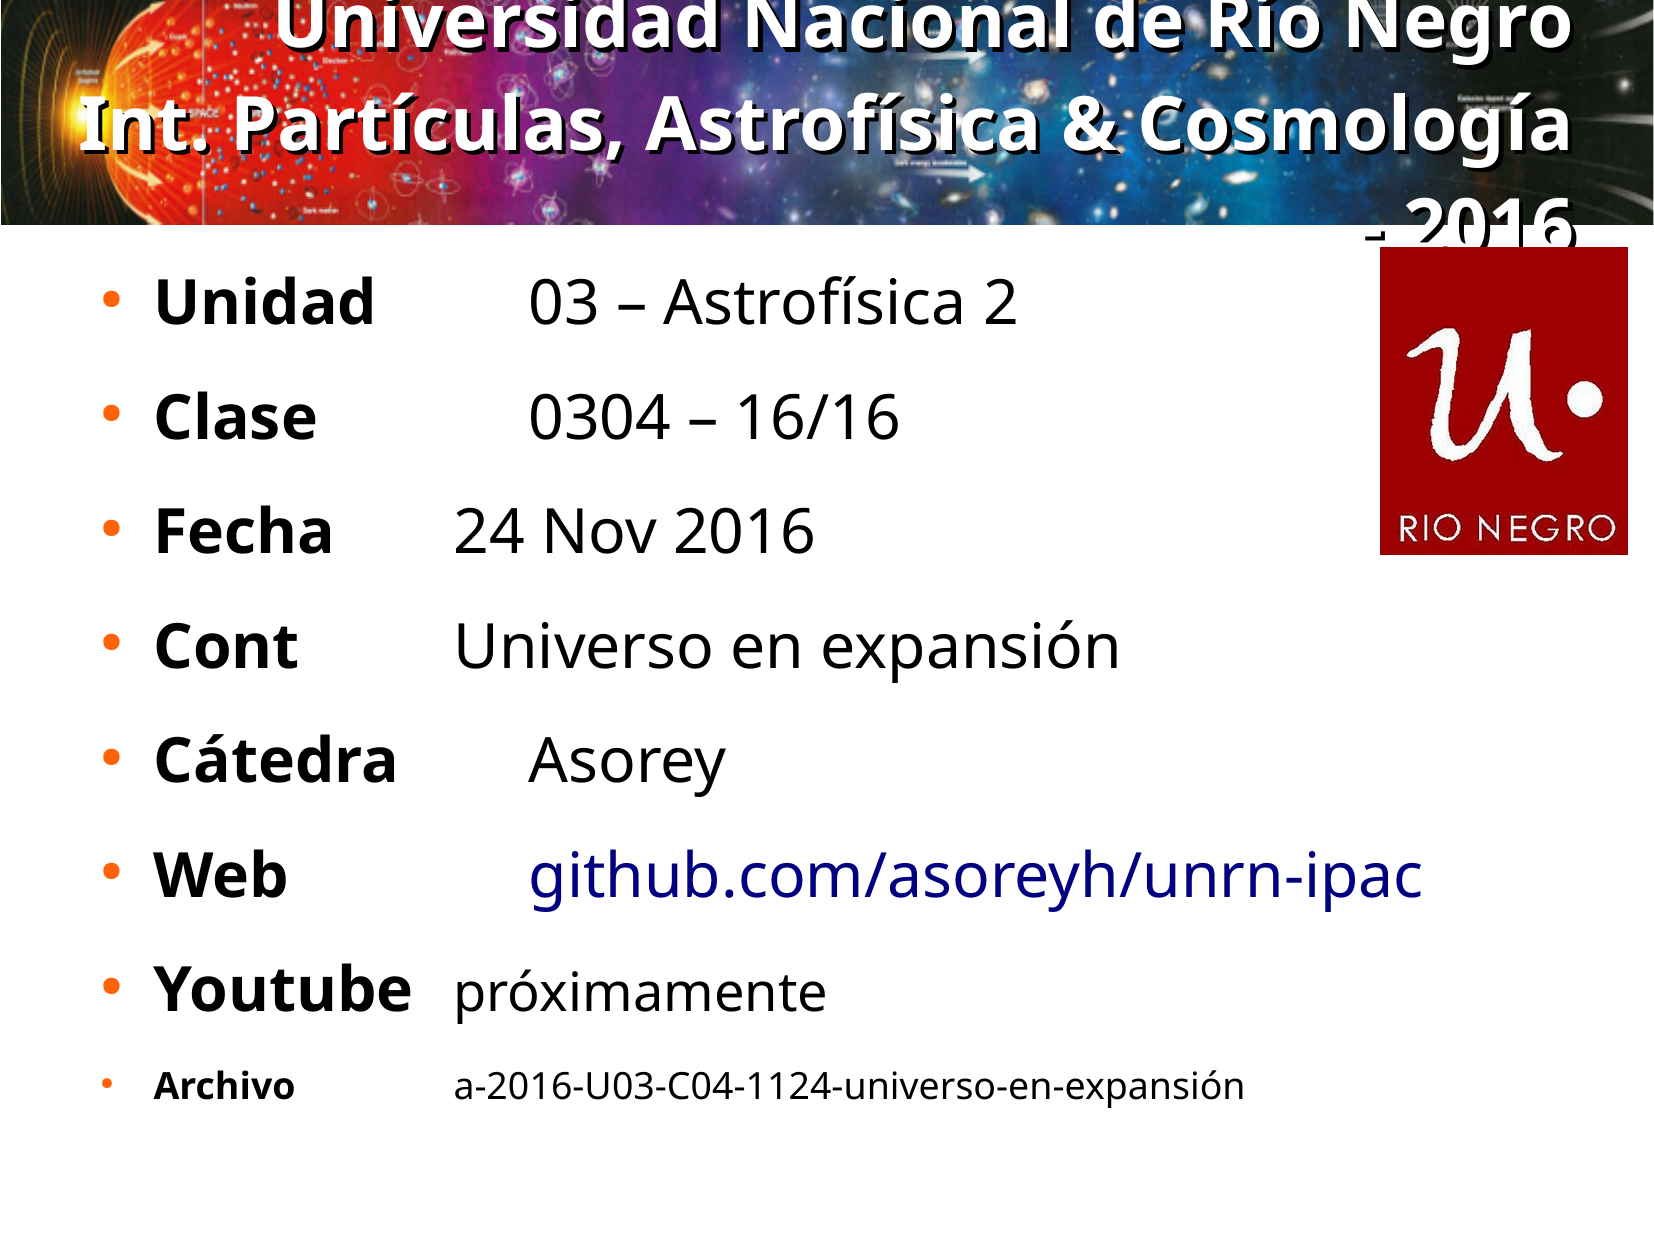

# Universidad Nacional de Río Negro Int. Partículas, Astrofísica & Cosmología - 2016
Unidad 		03 – Astrofísica 2
Clase			0304 – 16/16
Fecha		24 Nov 2016
Cont			Universo en expansión
Cátedra		Asorey
Web 			github.com/asoreyh/unrn-ipac
Youtube 	próximamente
Archivo			a-2016-U03-C04-1124-universo-en-expansión